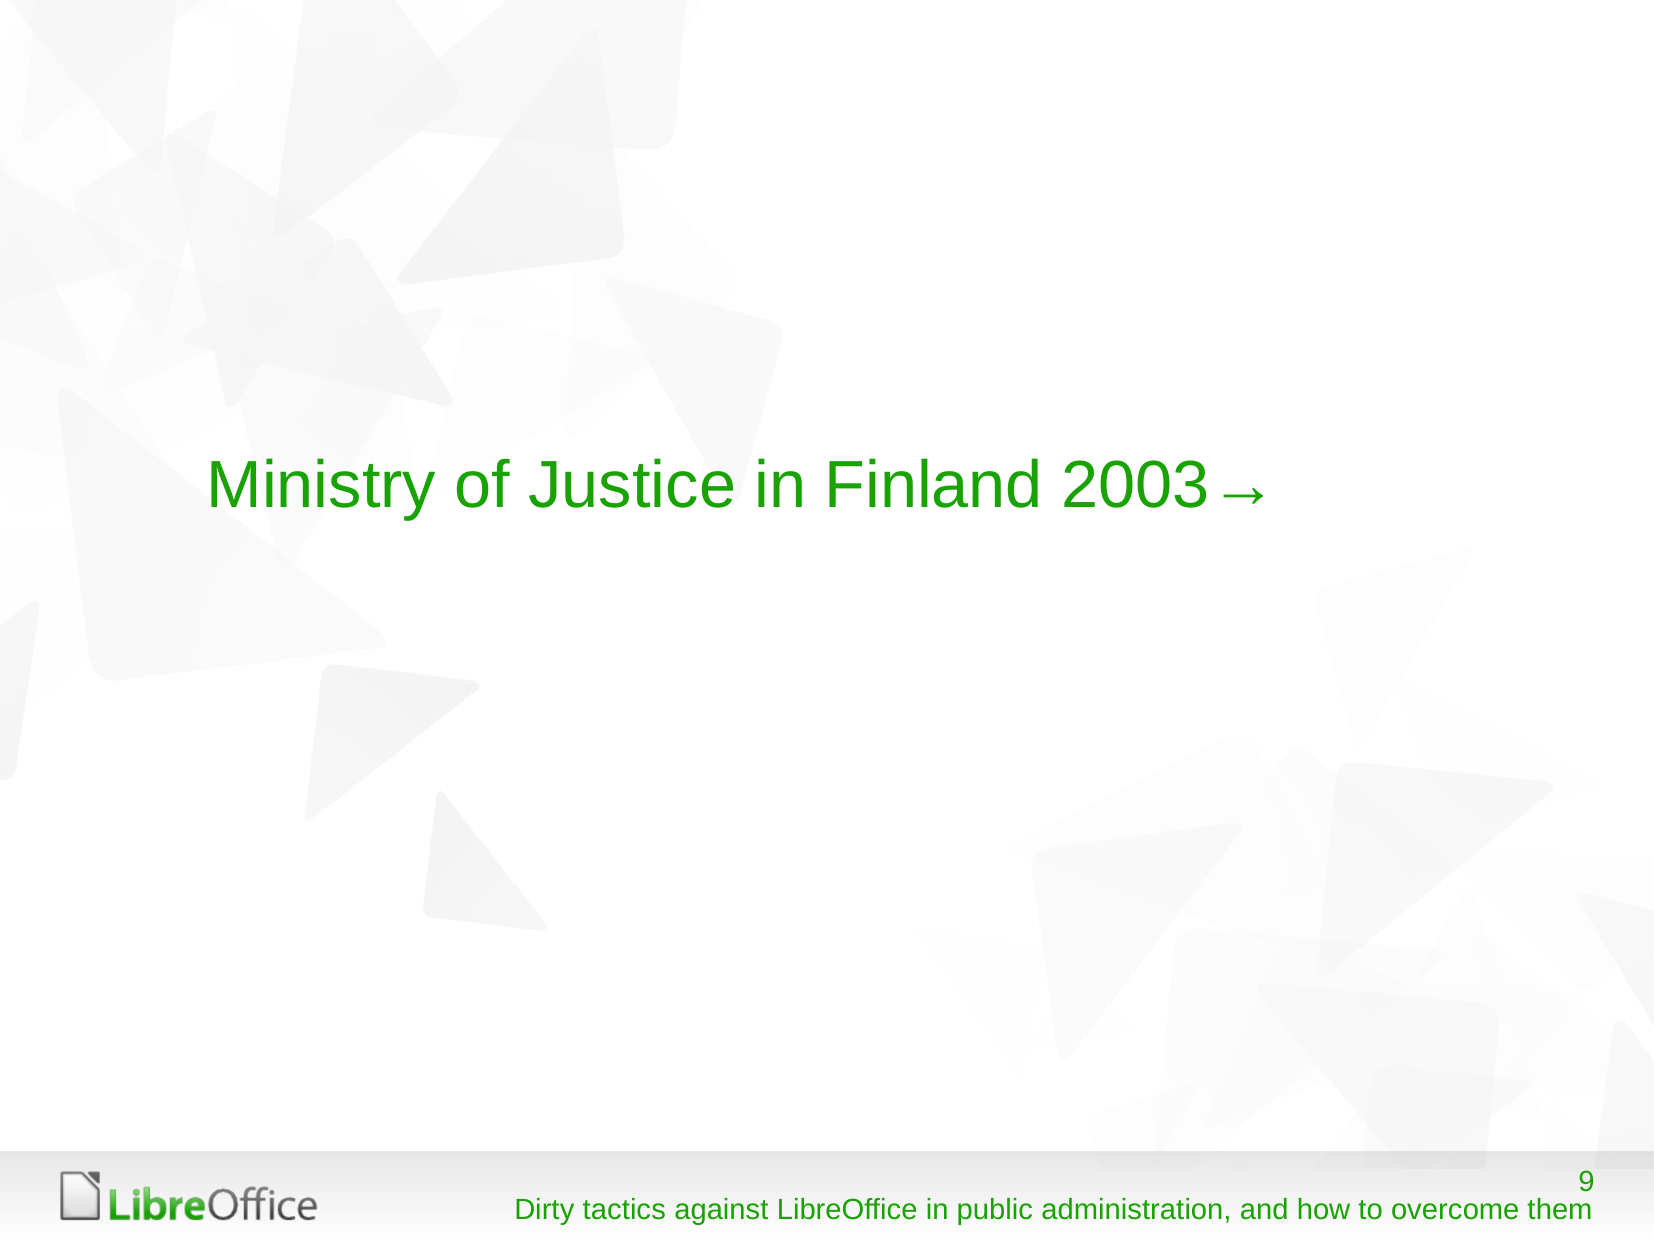

# Ministry of Justice in Finland 2003→
9
Dirty tactics against LibreOffice in public administration, and how to overcome them